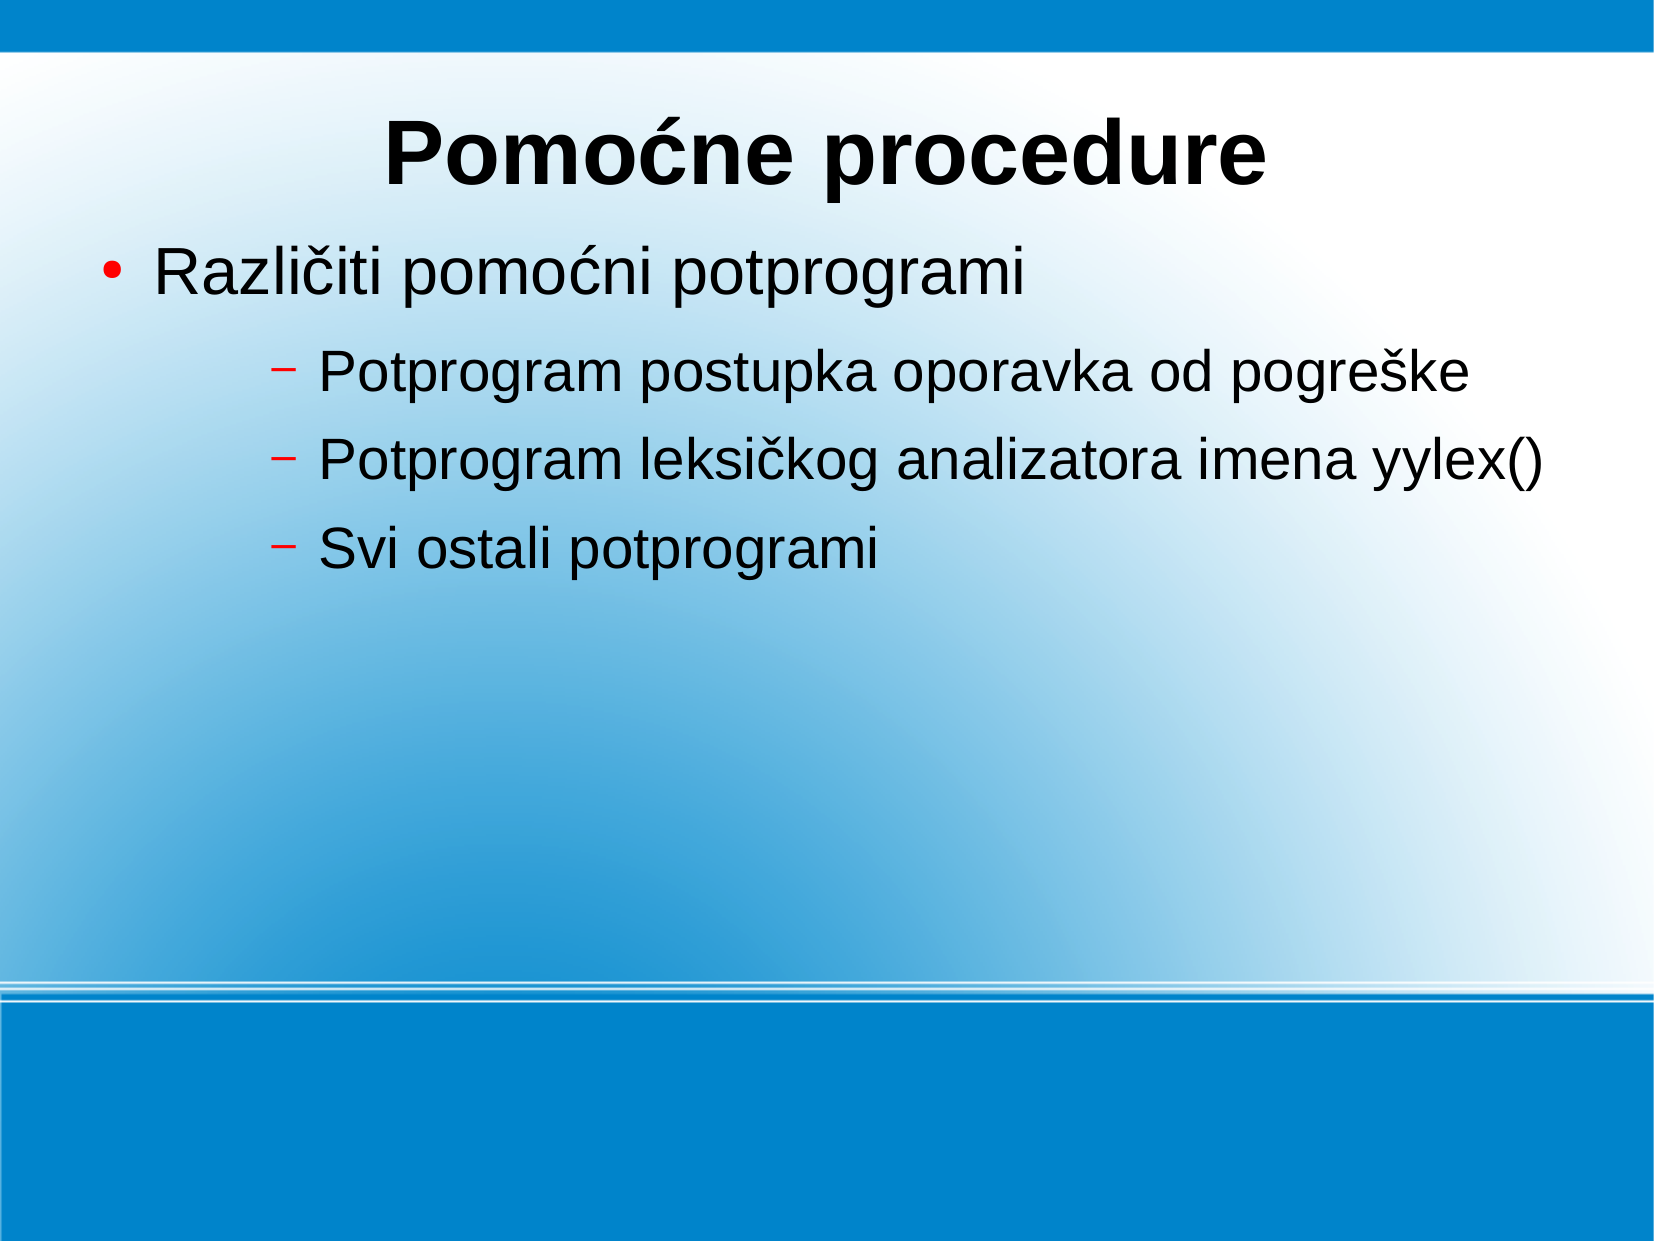

Pomoćne procedure
# Različiti pomoćni potprogrami
Potprogram postupka oporavka od pogreške
Potprogram leksičkog analizatora imena yylex()
Svi ostali potprogrami